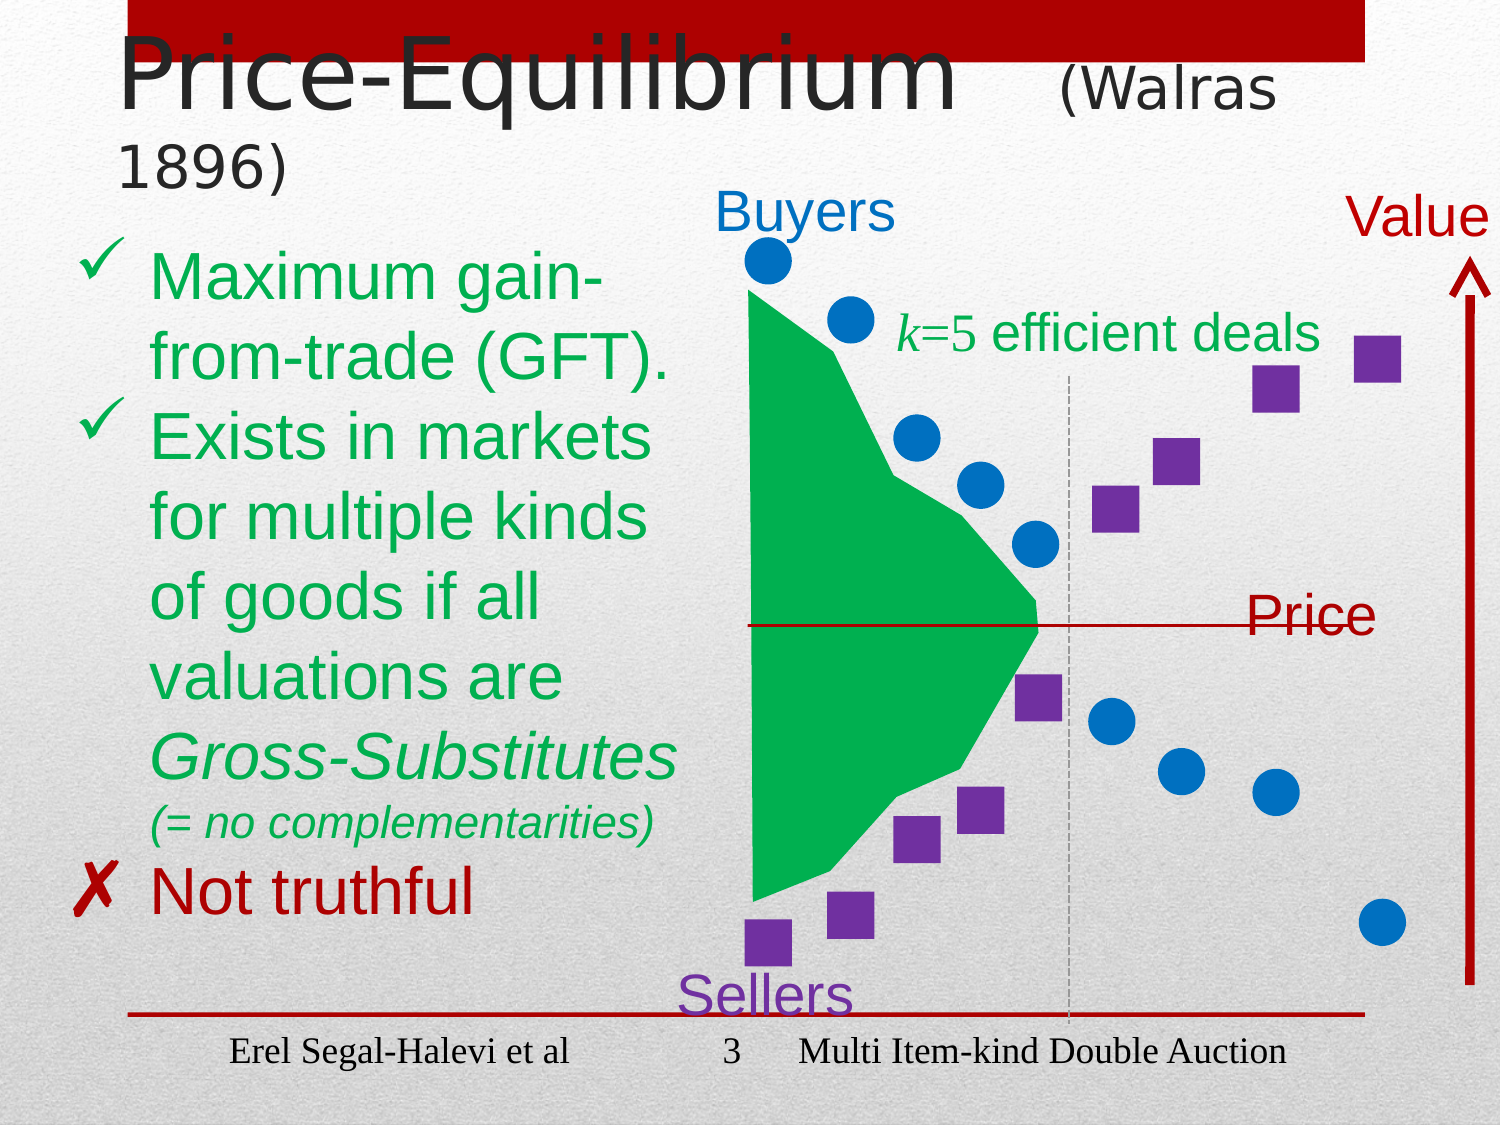

# Price-Equilibrium (Walras 1896)
Buyers
Value
Maximum gain-from-trade (GFT).
Exists in markets for multiple kinds of goods if all valuations are Gross-Substitutes
(= no complementarities)
Not truthful
k=5 efficient deals
Price
Sellers